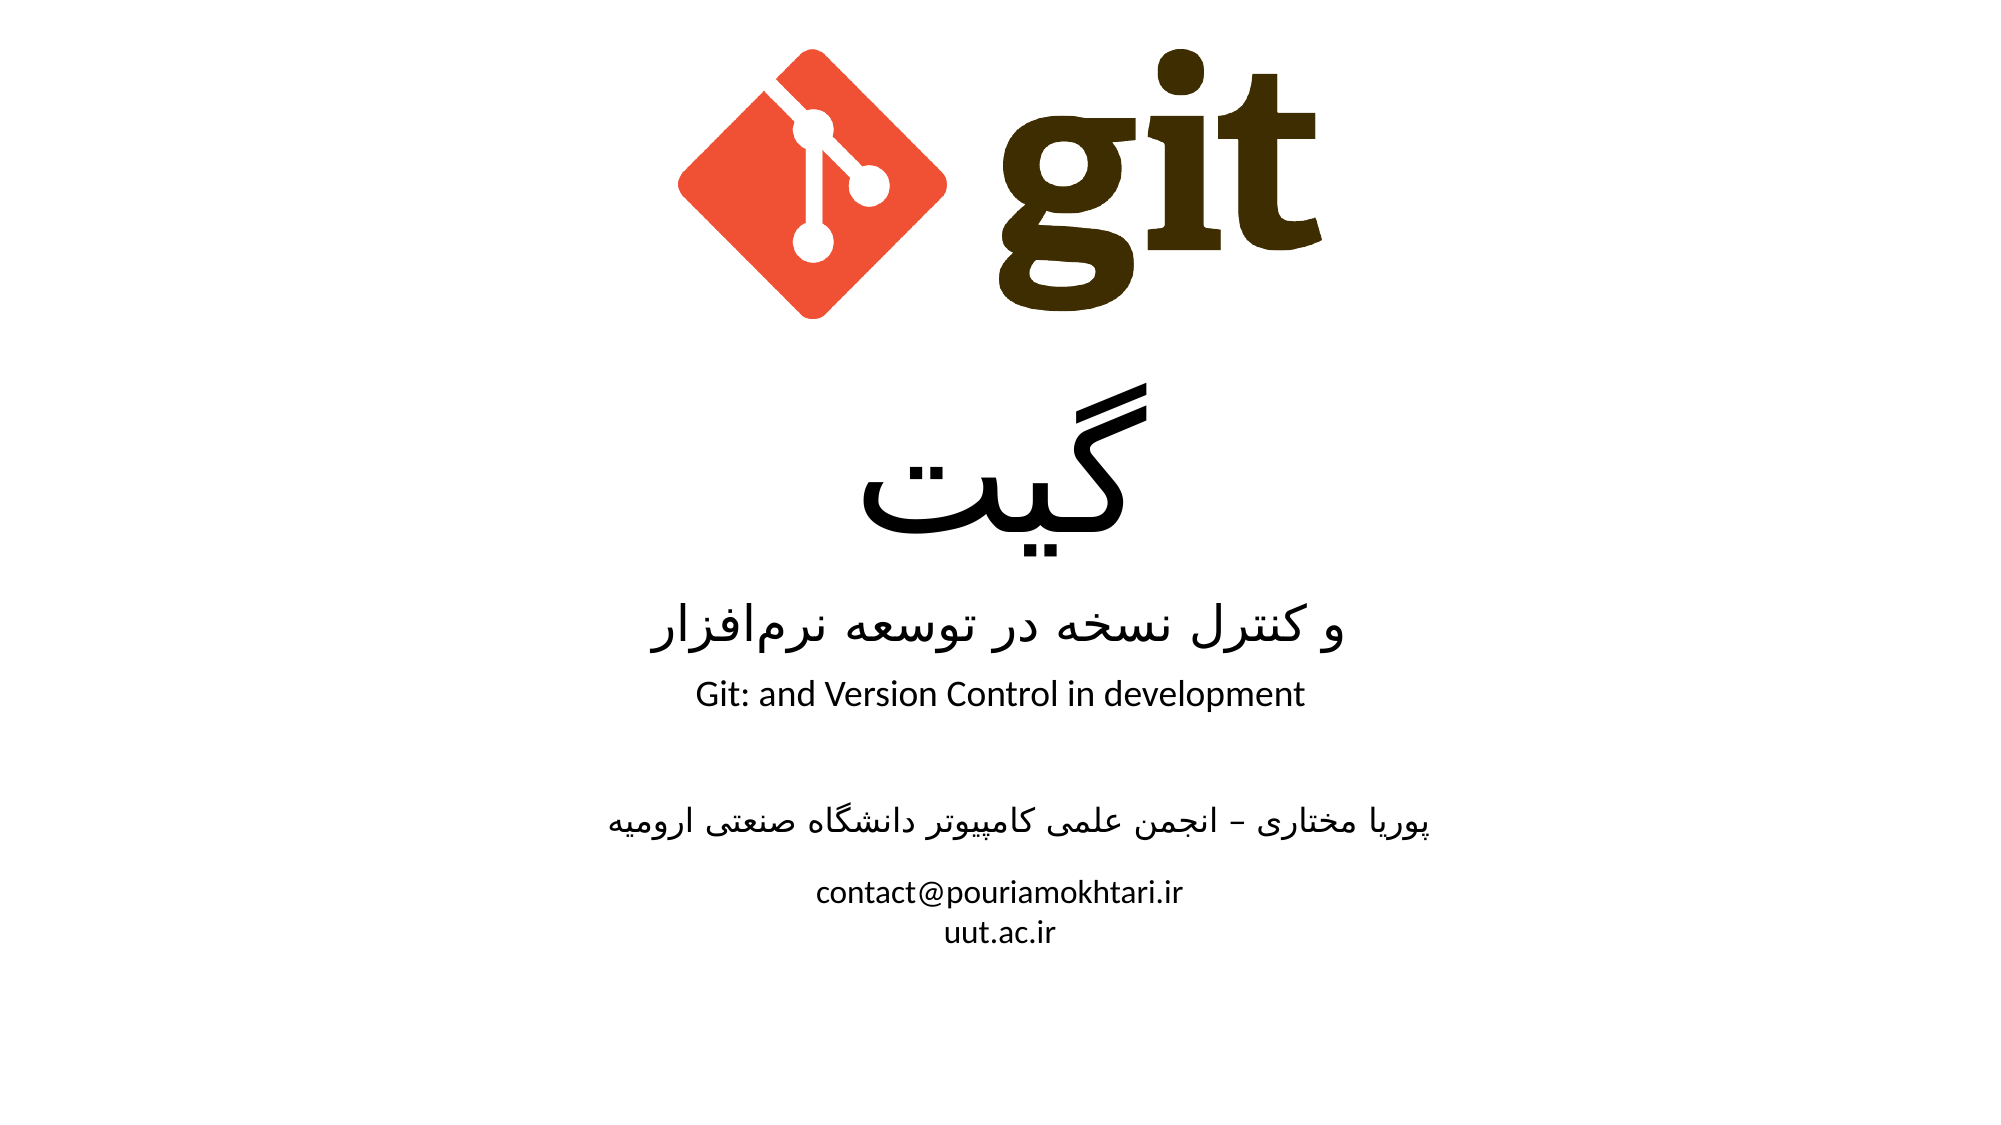

# گیت
و کنترل نسخه در توسعه نرم‌افزار
Git: and Version Control in development
پوریا مختاری – انجمن علمی کامپیوتر دانشگاه صنعتی ارومیه
contact@pouriamokhtari.ir
uut.ac.ir